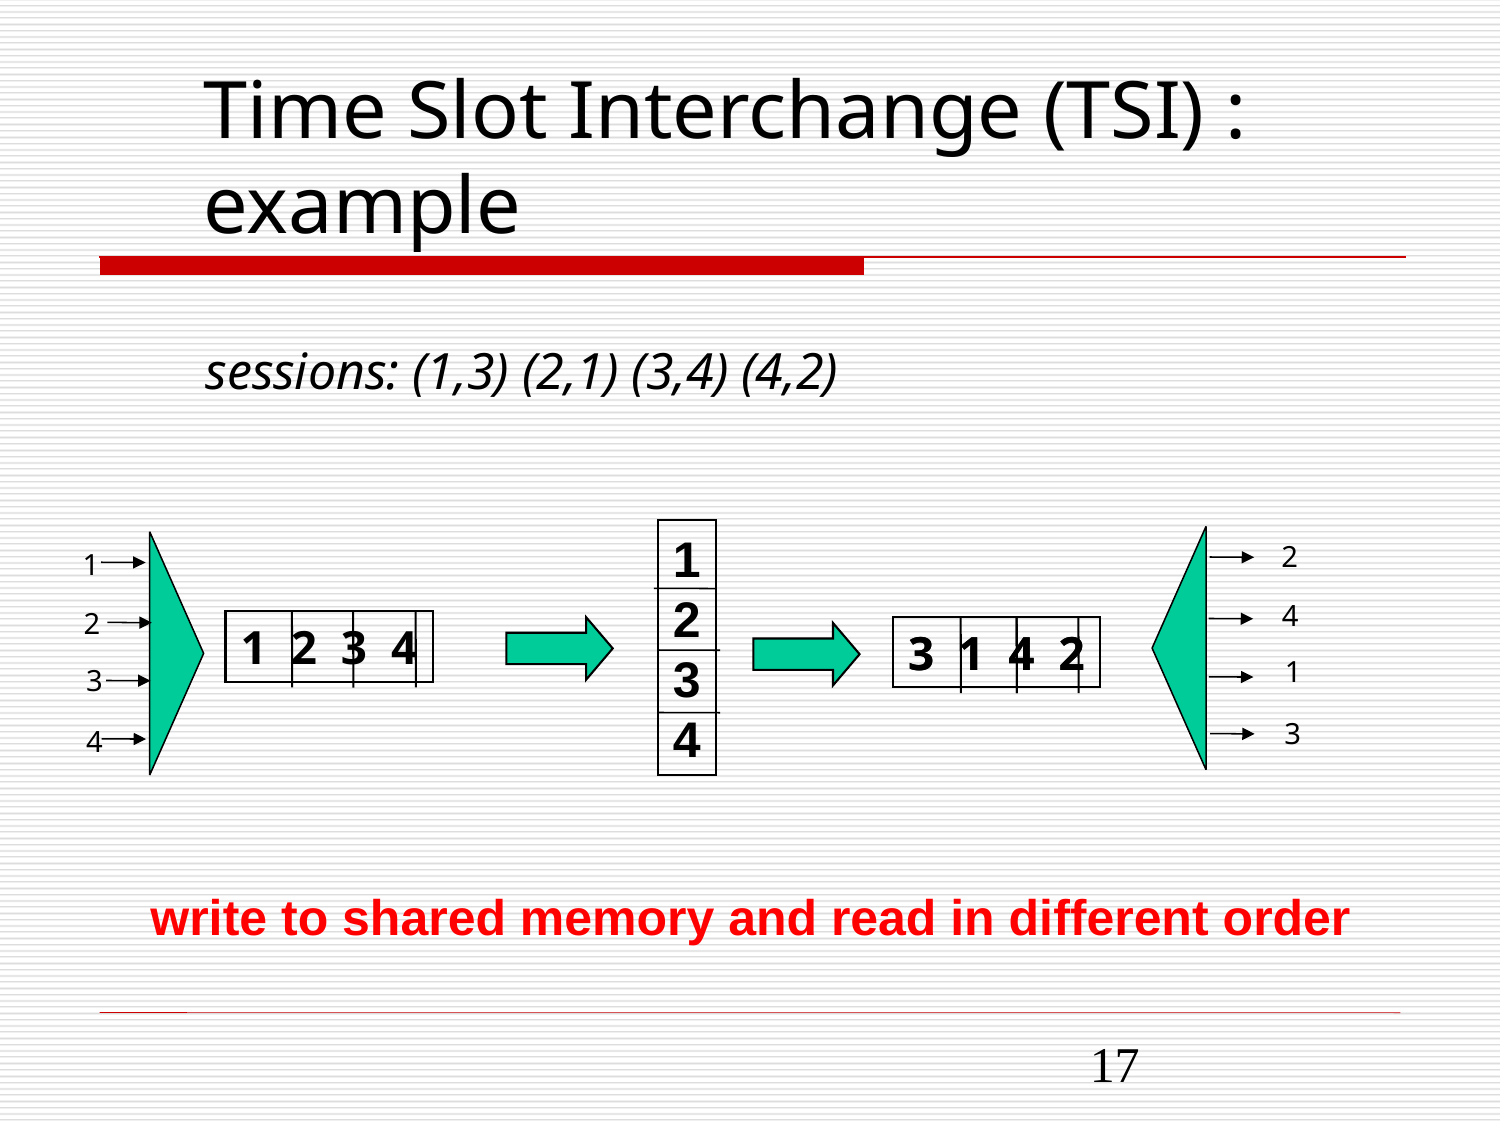

# Time Slot Interchange (TSI) : example
sessions: (1,3) (2,1) (3,4) (4,2)
1
2
3
4
2
1
4
2
1 2 3 4
3 1 4 2
3 1 4 2
1
3
3
4
write to shared memory and read in different order
17